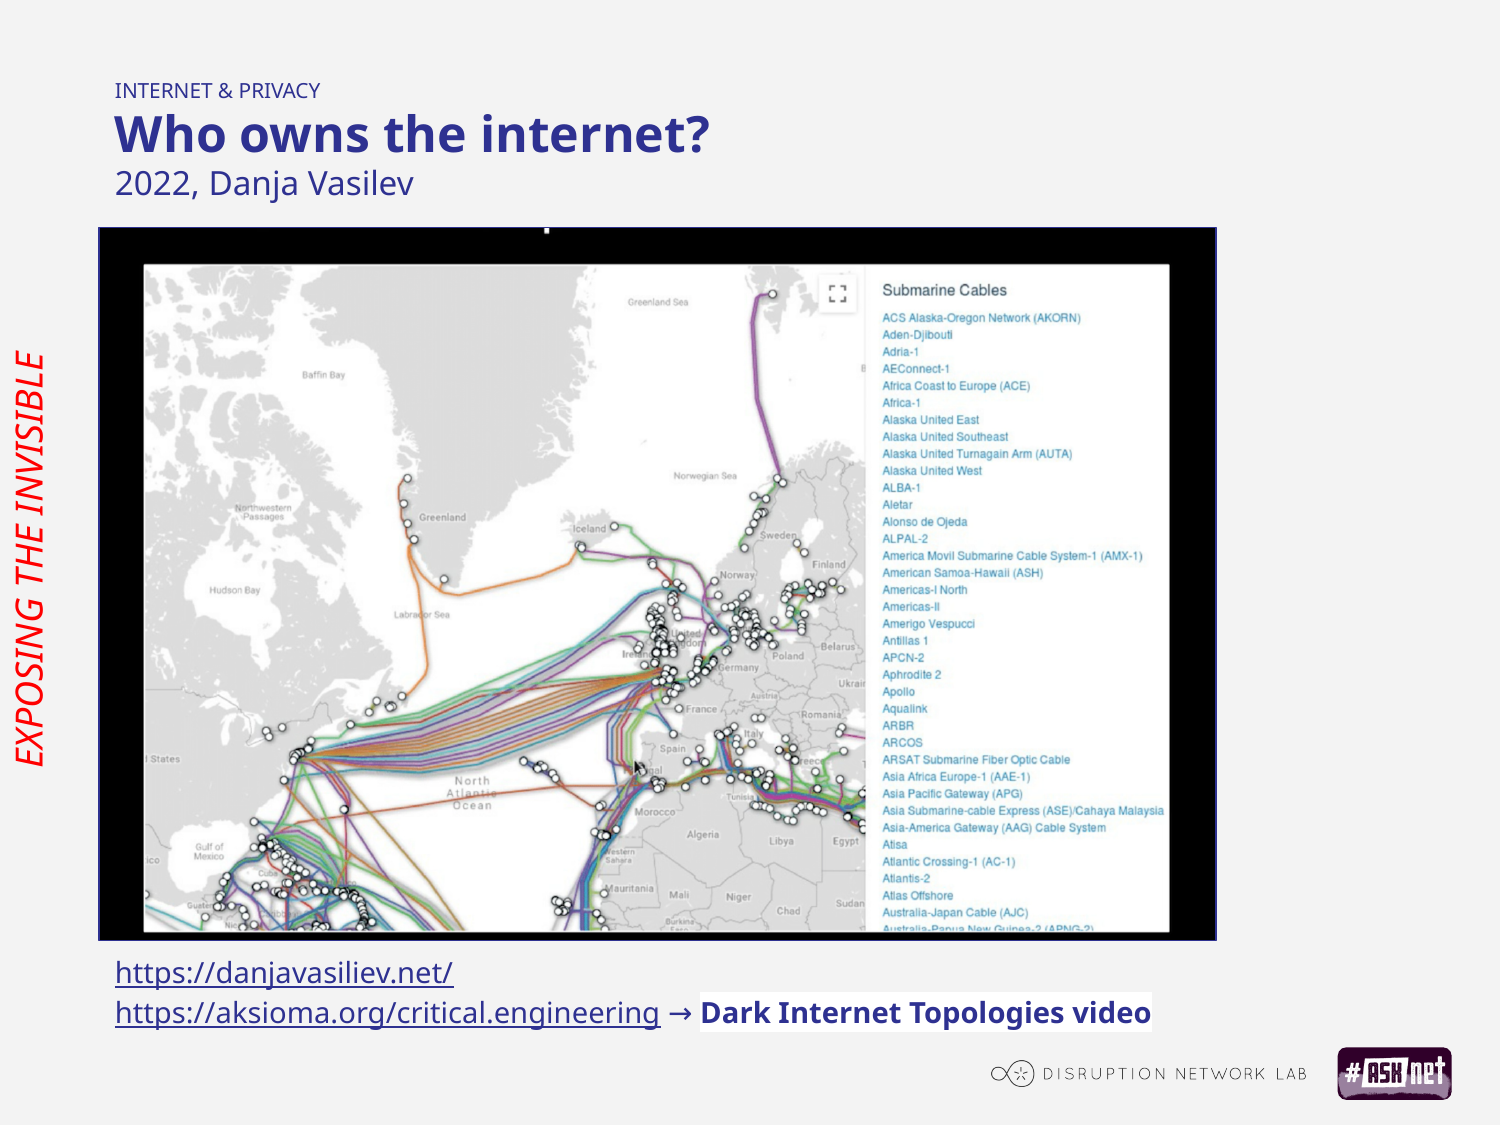

INTERNET & PRIVACY
Who owns the internet?
2022, Danja Vasilev
EXPOSING THE INVISIBLE
https://danjavasiliev.net/
https://aksioma.org/critical.engineering → Dark Internet Topologies video